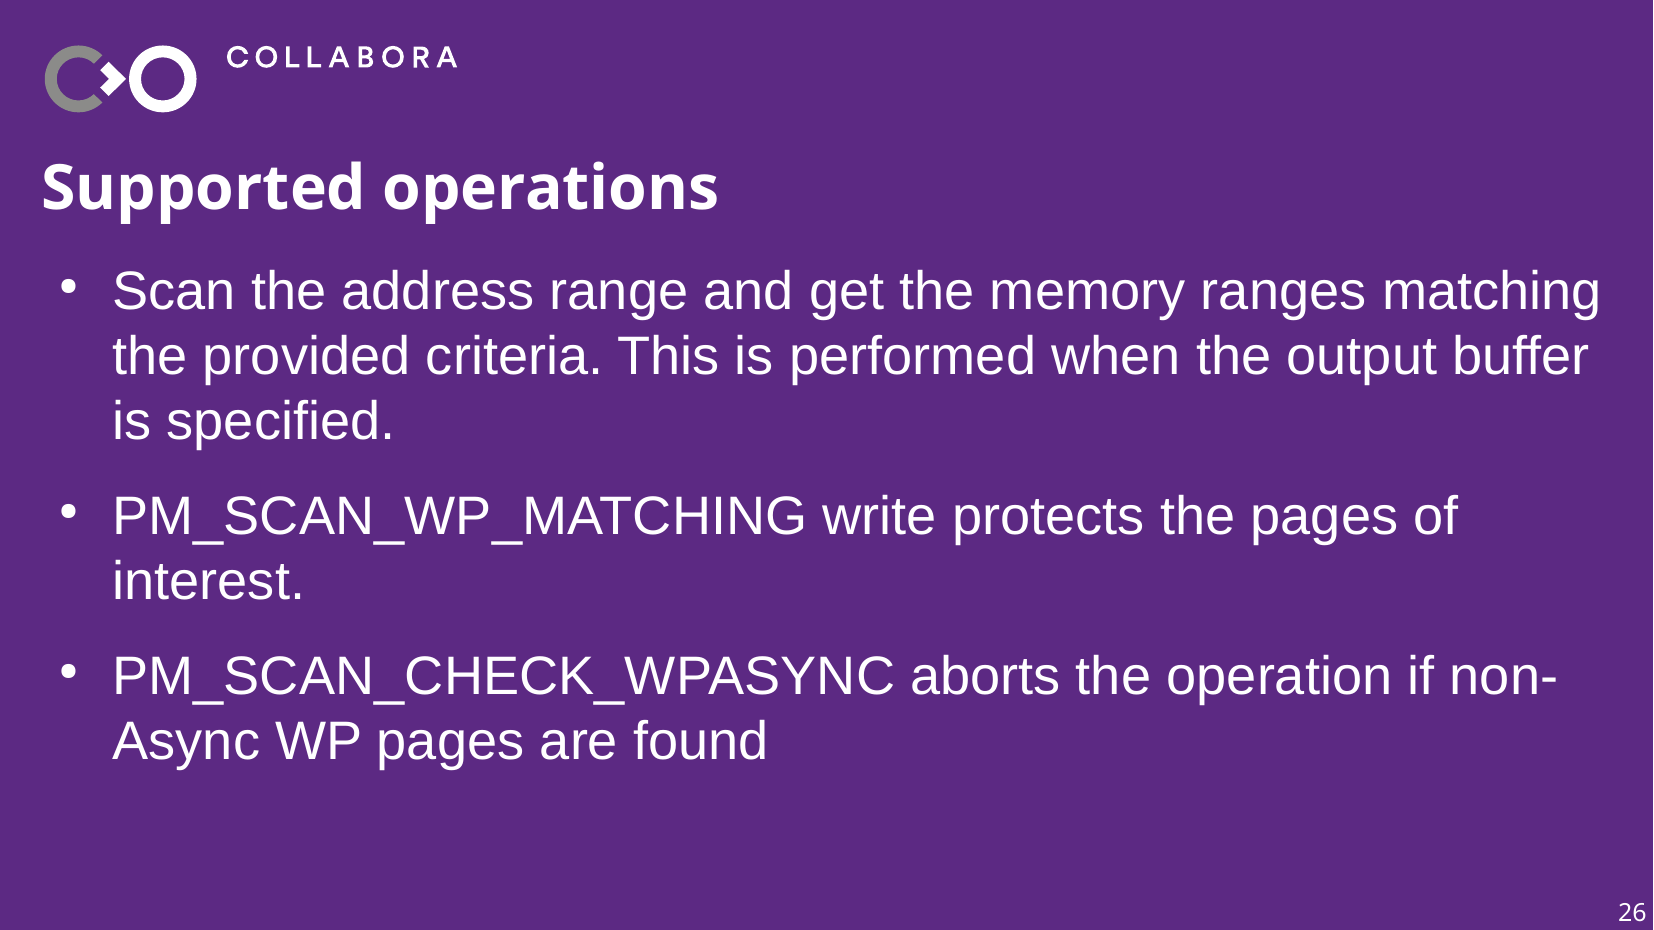

# Supported operations
Scan the address range and get the memory ranges matching the provided criteria. This is performed when the output buffer is specified.
PM_SCAN_WP_MATCHING write protects the pages of interest.
PM_SCAN_CHECK_WPASYNC aborts the operation if non-Async WP pages are found